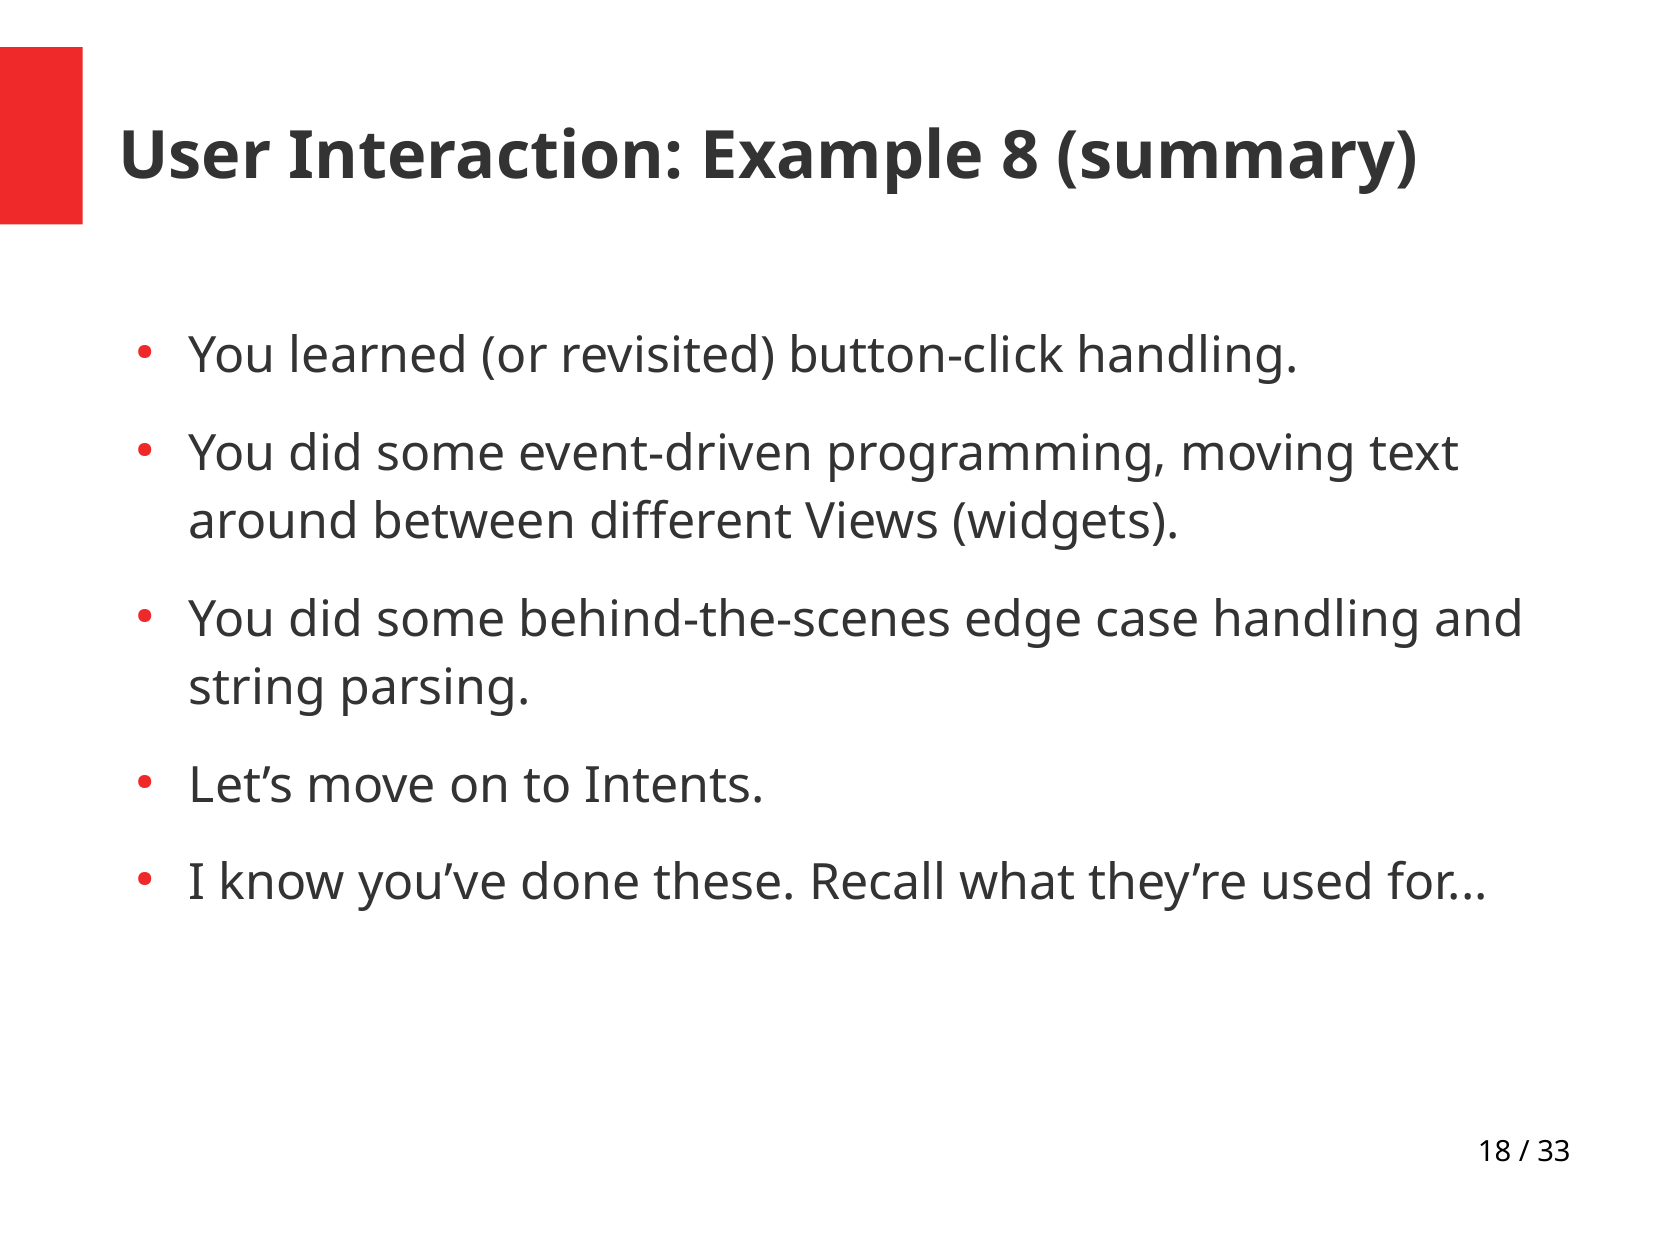

# User Interaction: Example 8 (summary)
You learned (or revisited) button-click handling.
You did some event-driven programming, moving text around between different Views (widgets).
You did some behind-the-scenes edge case handling and string parsing.
Let’s move on to Intents.
I know you’ve done these. Recall what they’re used for...
18